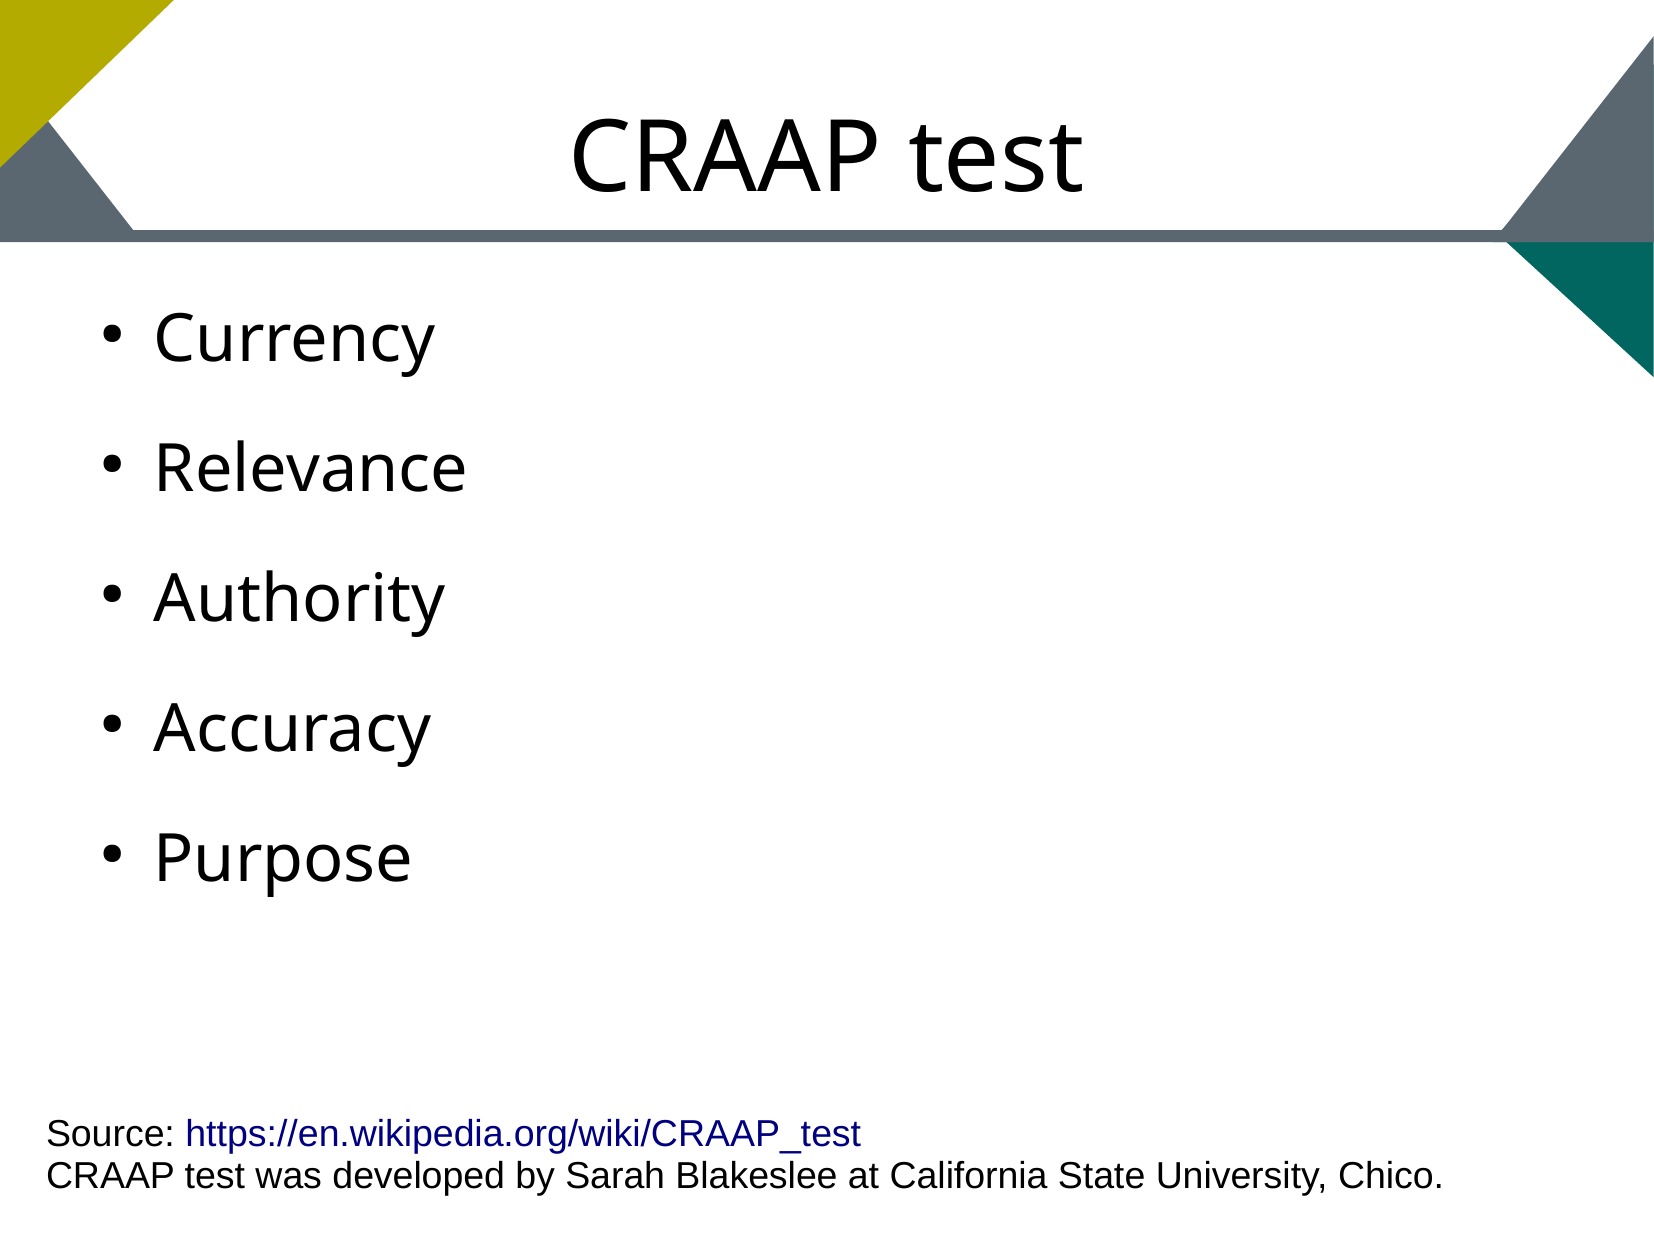

# CRAAP test
Currency
Relevance
Authority
Accuracy
Purpose
Source: https://en.wikipedia.org/wiki/CRAAP_test
CRAAP test was developed by Sarah Blakeslee at California State University, Chico.